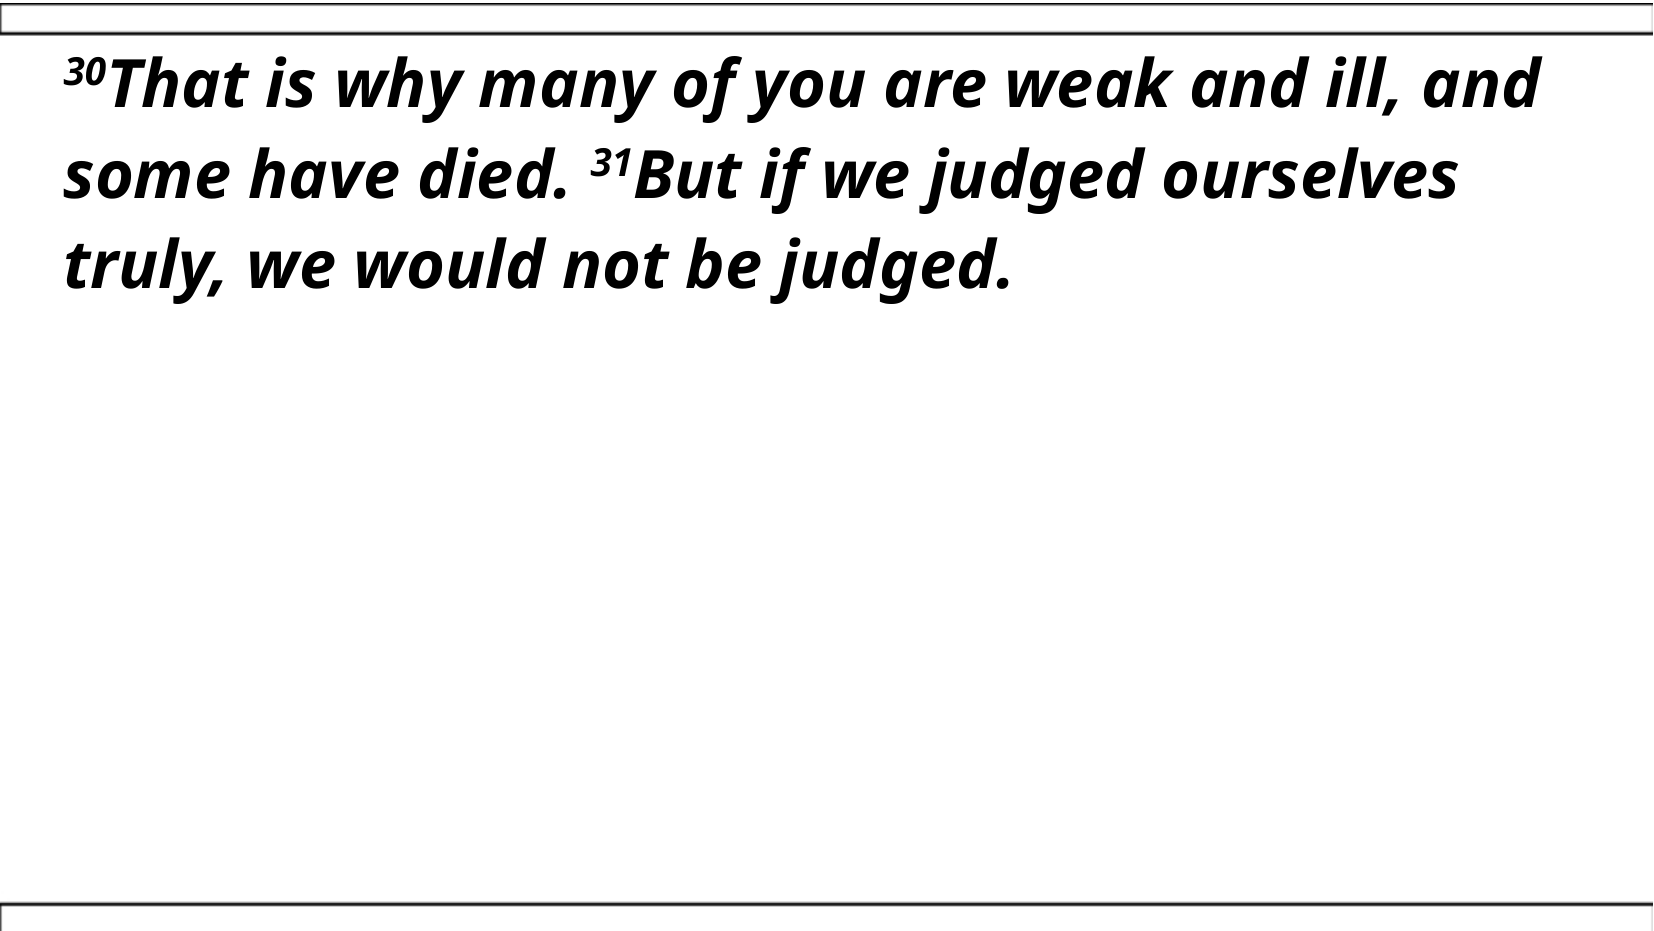

30That is why many of you are weak and ill, and some have died. 31But if we judged ourselves truly, we would not be judged.